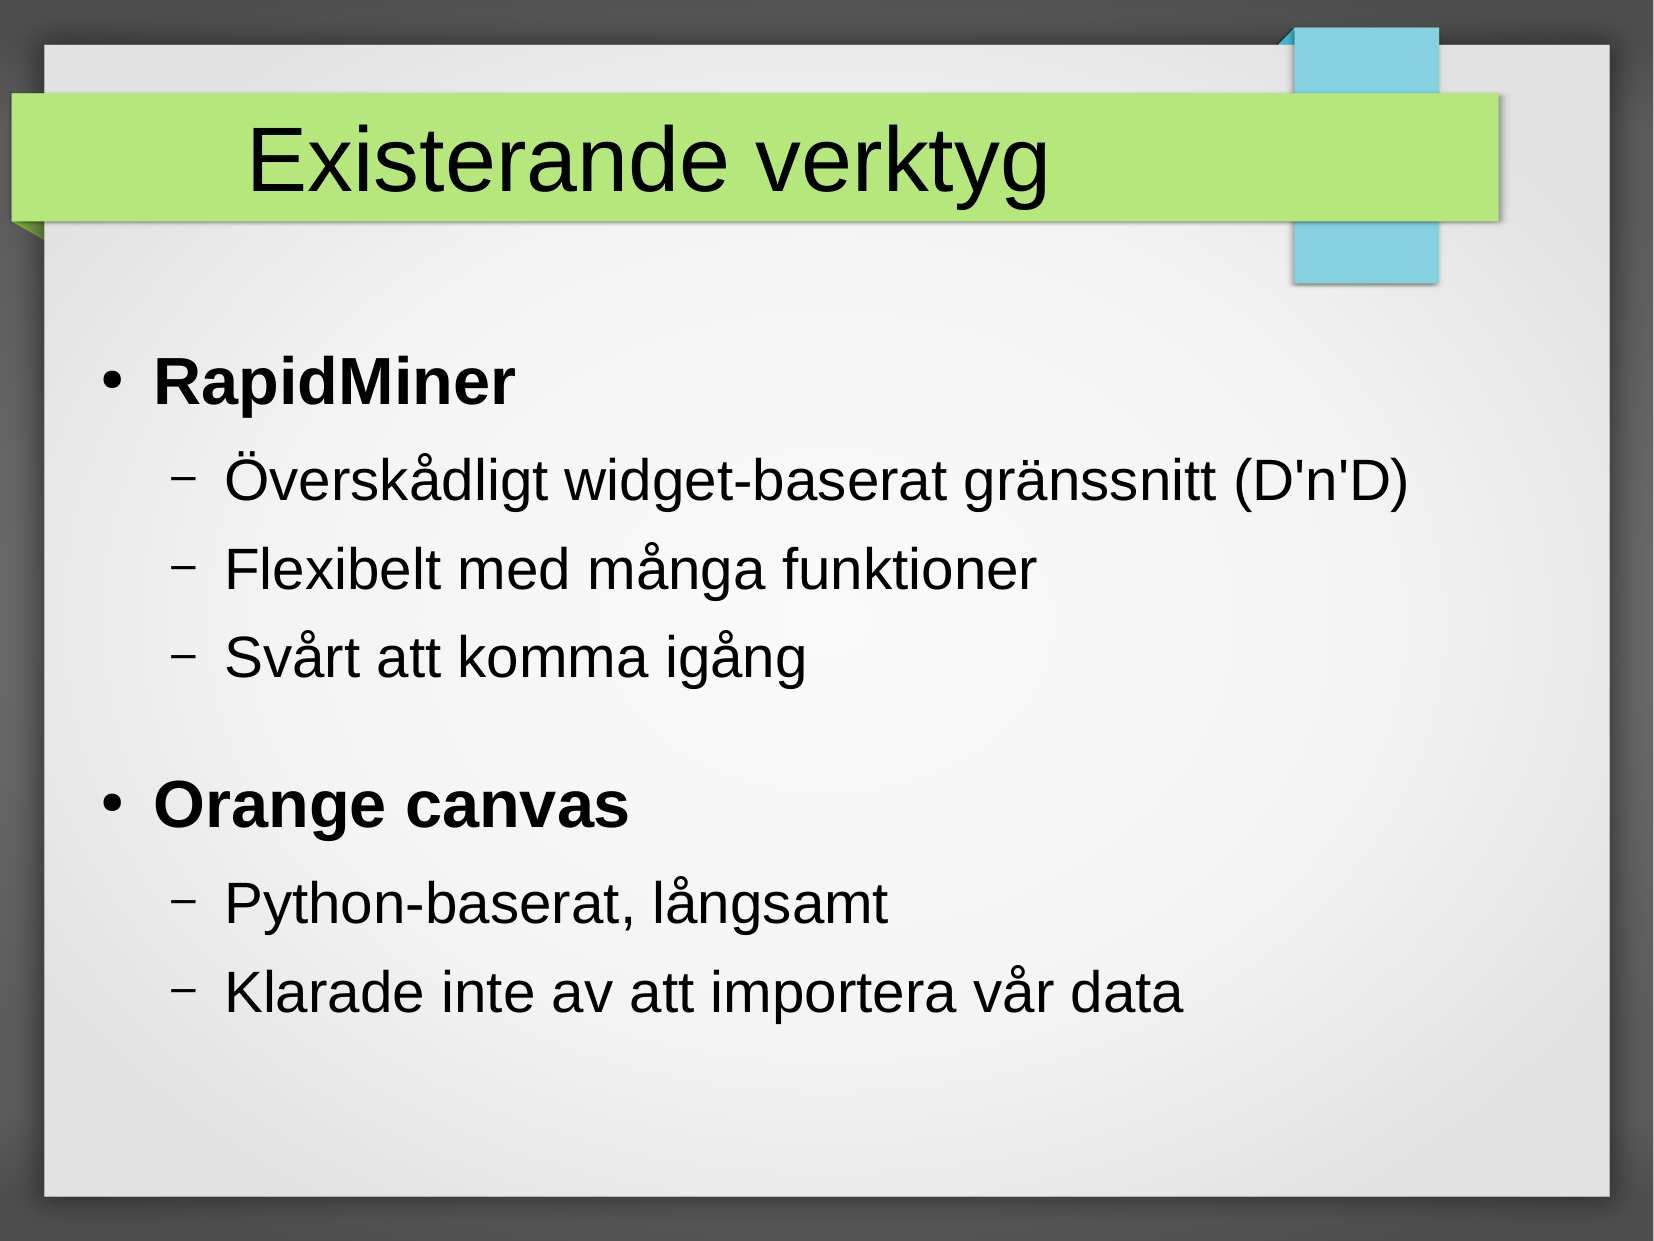

# Existerande verktyg
RapidMiner
Överskådligt widget-baserat gränssnitt (D'n'D)
Flexibelt med många funktioner
Svårt att komma igång
Orange canvas
Python-baserat, långsamt
Klarade inte av att importera vår data